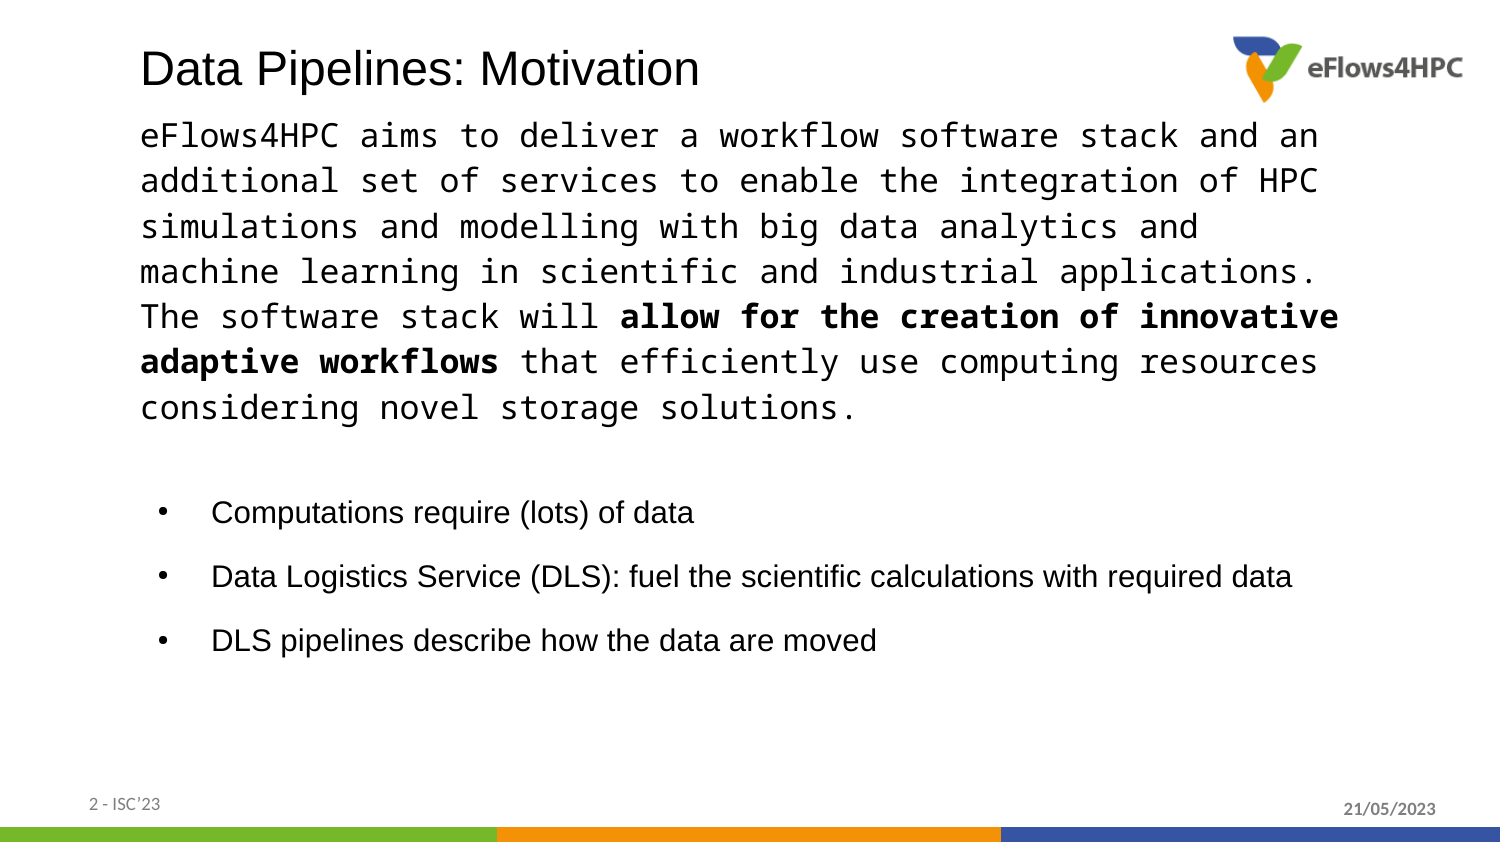

# Data Pipelines: Motivation
eFlows4HPC aims to deliver a workflow software stack and an additional set of services to enable the integration of HPC simulations and modelling with big data analytics and machine learning in scientific and industrial applications. The software stack will allow for the creation of innovative adaptive workflows that efficiently use computing resources considering novel storage solutions.
Computations require (lots) of data
Data Logistics Service (DLS): fuel the scientific calculations with required data
DLS pipelines describe how the data are moved